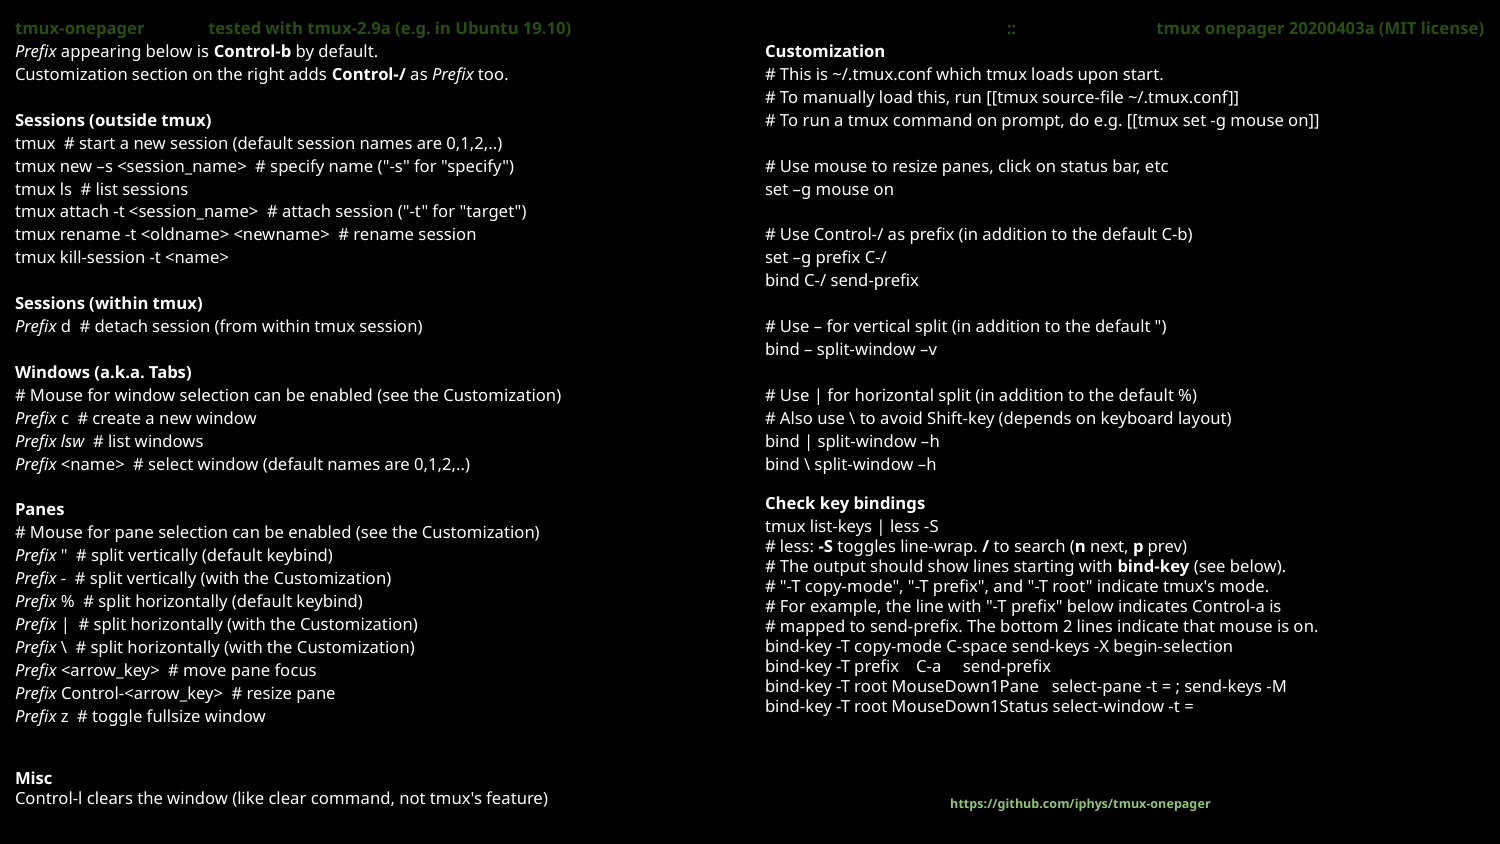

tmux-onepager tested with tmux-2.9a (e.g. in Ubuntu 19.10)
Prefix appearing below is Control-b by default.
Customization section on the right adds Control-/ as Prefix too.
Sessions (outside tmux)
tmux # start a new session (default session names are 0,1,2,..)
tmux new –s <session_name> # specify name ("-s" for "specify")
tmux ls # list sessions
tmux attach -t <session_name> # attach session ("-t" for "target")
tmux rename -t <oldname> <newname> # rename session
tmux kill-session -t <name>
Sessions (within tmux)
Prefix d # detach session (from within tmux session)
Windows (a.k.a. Tabs)
# Mouse for window selection can be enabled (see the Customization)
Prefix c # create a new window
Prefix lsw # list windows
Prefix <name> # select window (default names are 0,1,2,..)
Panes
# Mouse for pane selection can be enabled (see the Customization)
Prefix " # split vertically (default keybind)
Prefix - # split vertically (with the Customization)
Prefix % # split horizontally (default keybind)
Prefix | # split horizontally (with the Customization)
Prefix \ # split horizontally (with the Customization)
Prefix <arrow_key> # move pane focus
Prefix Control-<arrow_key> # resize pane
Prefix z # toggle fullsize window
Misc
Control-l clears the window (like clear command, not tmux's feature)
:: tmux onepager 20200403a (MIT license)
Customization
# This is ~/.tmux.conf which tmux loads upon start.
# To manually load this, run [[tmux source-file ~/.tmux.conf]]
# To run a tmux command on prompt, do e.g. [[tmux set -g mouse on]]
# Use mouse to resize panes, click on status bar, etc
set –g mouse on
# Use Control-/ as prefix (in addition to the default C-b)
set –g prefix C-/
bind C-/ send-prefix
# Use – for vertical split (in addition to the default ")
bind – split-window –v
# Use | for horizontal split (in addition to the default %)
# Also use \ to avoid Shift-key (depends on keyboard layout)
bind | split-window –h
bind \ split-window –h
Check key bindings
tmux list-keys | less -S
# less: -S toggles line-wrap. / to search (n next, p prev)
# The output should show lines starting with bind-key (see below).
# "-T copy-mode", "-T prefix", and "-T root" indicate tmux's mode.
# For example, the line with "-T prefix" below indicates Control-a is
# mapped to send-prefix. The bottom 2 lines indicate that mouse is on.
bind-key -T copy-mode C-space send-keys -X begin-selection
bind-key -T prefix C-a send-prefix
bind-key -T root MouseDown1Pane select-pane -t = ; send-keys -M
bind-key -T root MouseDown1Status select-window -t =
 https://github.com/iphys/tmux-onepager